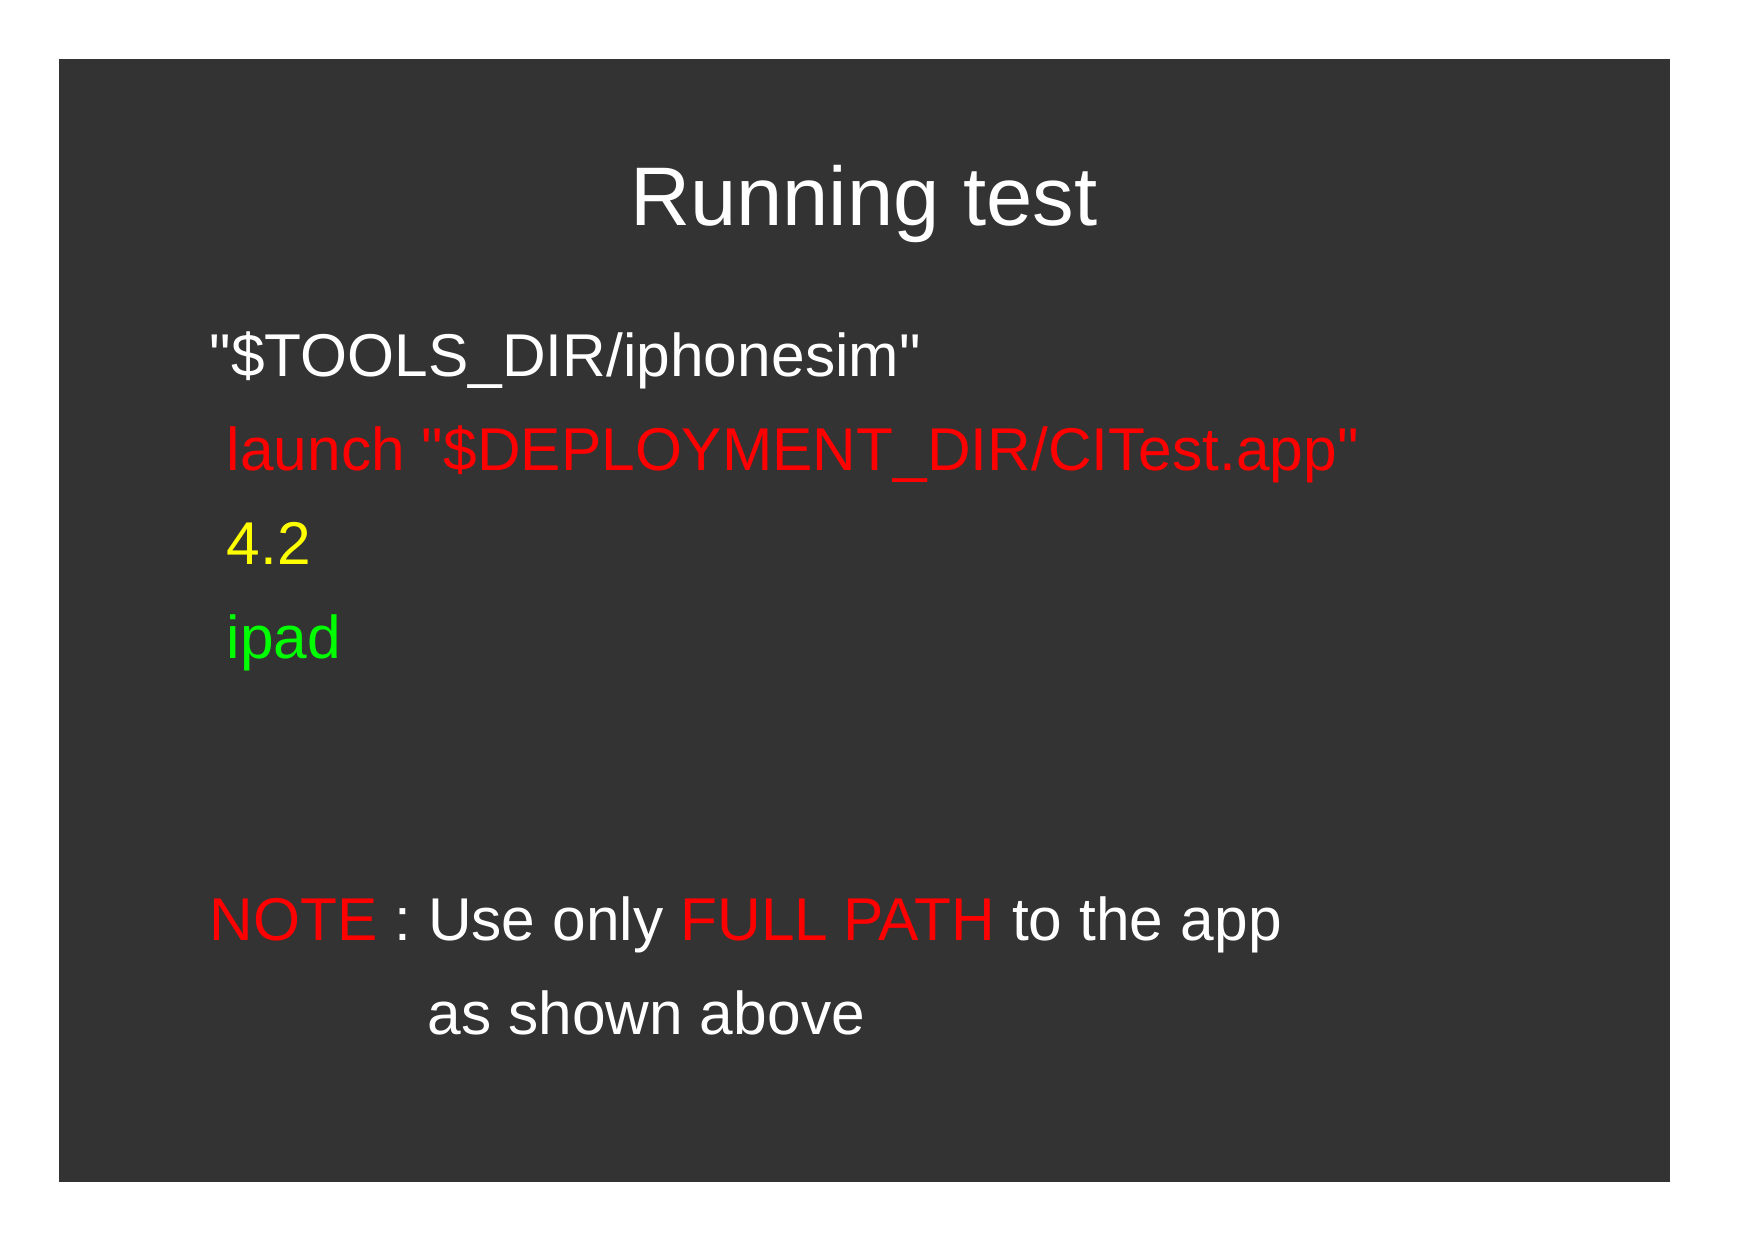

# Running test
"$TOOLS_DIR/iphonesim"
 launch "$DEPLOYMENT_DIR/CITest.app"
 4.2
 ipad
NOTE : Use only FULL PATH to the app
 as shown above